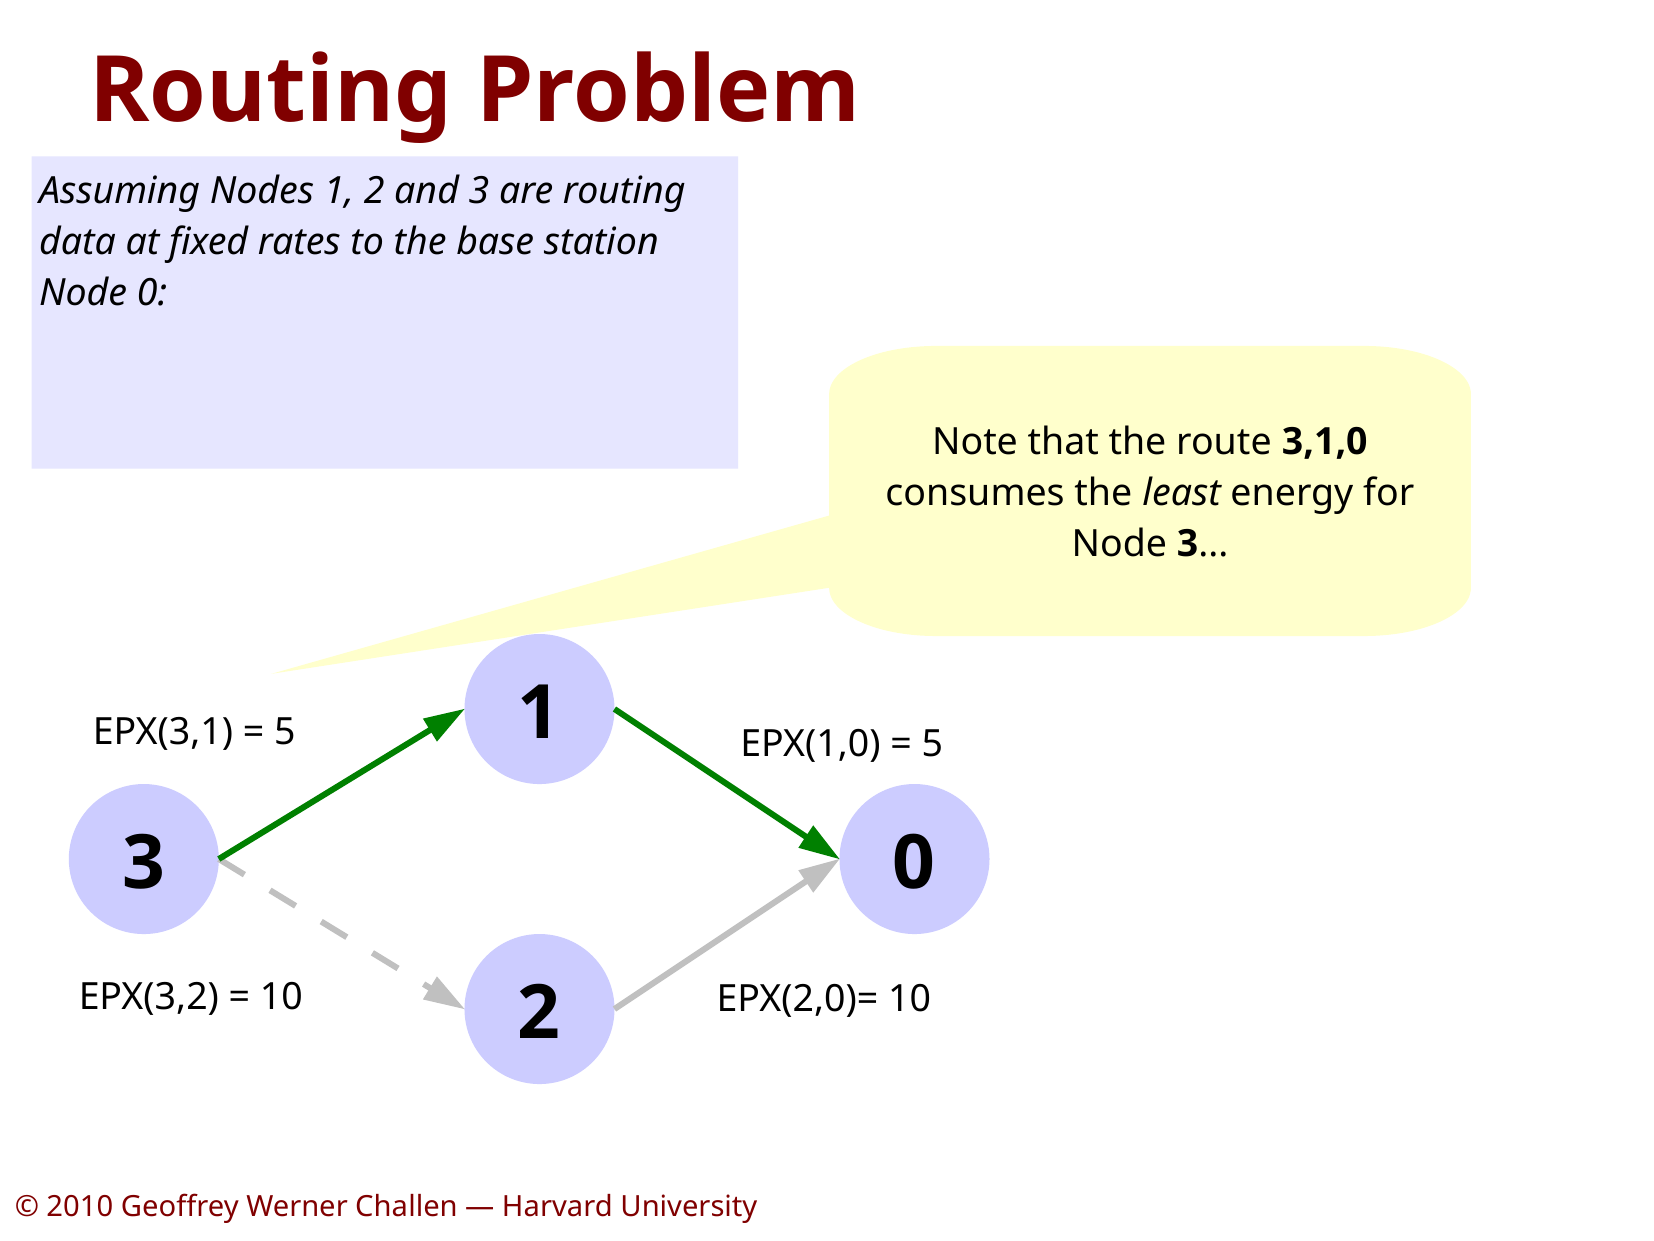

# Routing Problem
Assuming Nodes 1, 2 and 3 are routing data at fixed rates to the base station Node 0:
Note that the route 3,1,0 consumes the least energy for Node 3...
1
EPX(3,1) = 5
EPX(1,0) = 5
3
0
2
EPX(3,2) = 10
EPX(2,0)= 10